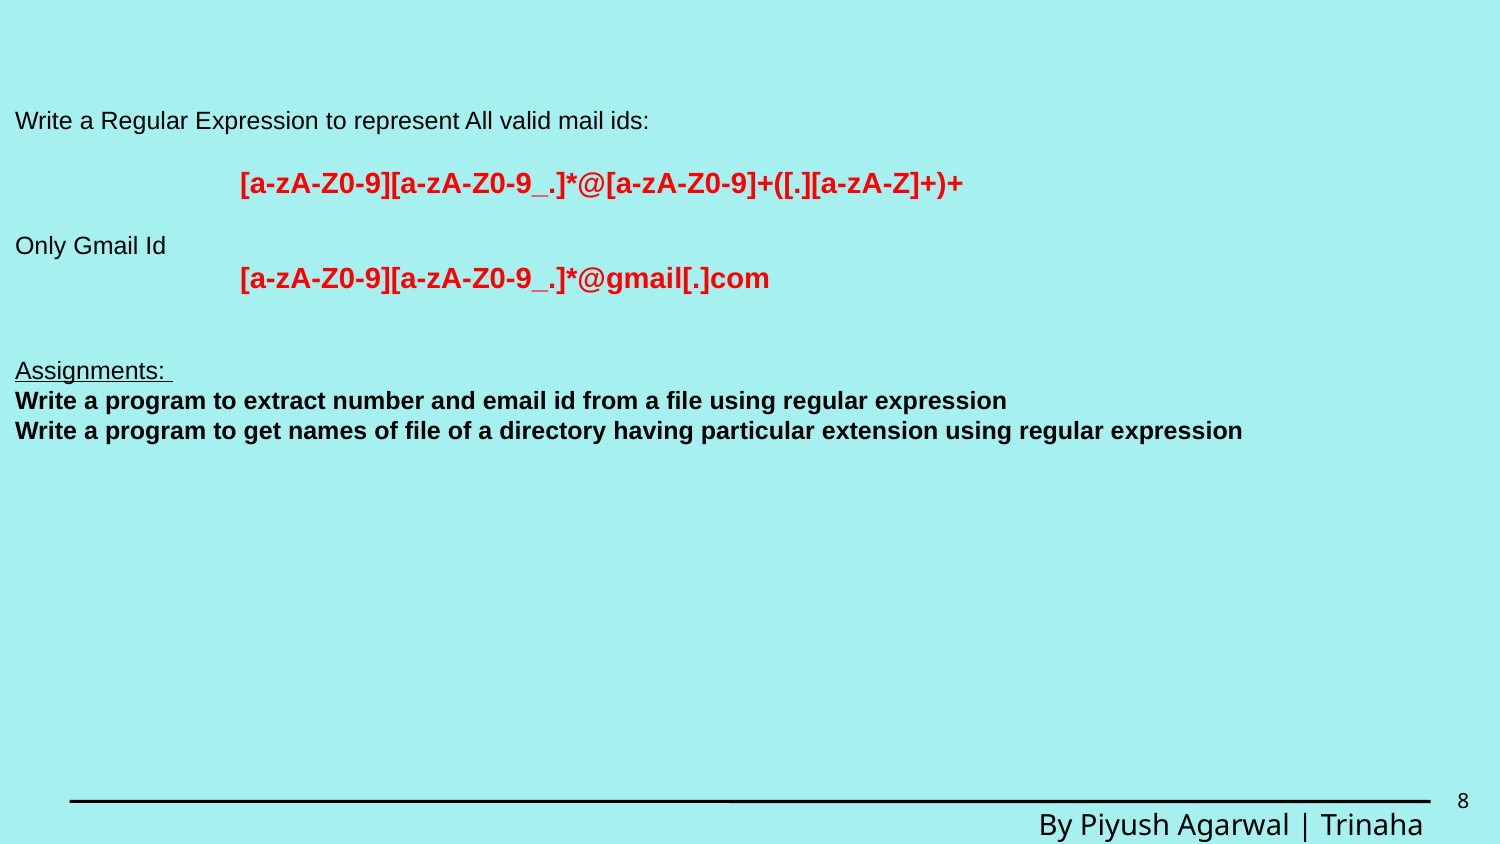

Write a Regular Expression to represent All valid mail ids:
			[a-zA-Z0-9][a-zA-Z0-9_.]*@[a-zA-Z0-9]+([.][a-zA-Z]+)+
Only Gmail Id
			[a-zA-Z0-9][a-zA-Z0-9_.]*@gmail[.]com
Assignments:
Write a program to extract number and email id from a file using regular expression
Write a program to get names of file of a directory having particular extension using regular expression
By Piyush Agarwal | Trinaha Institute